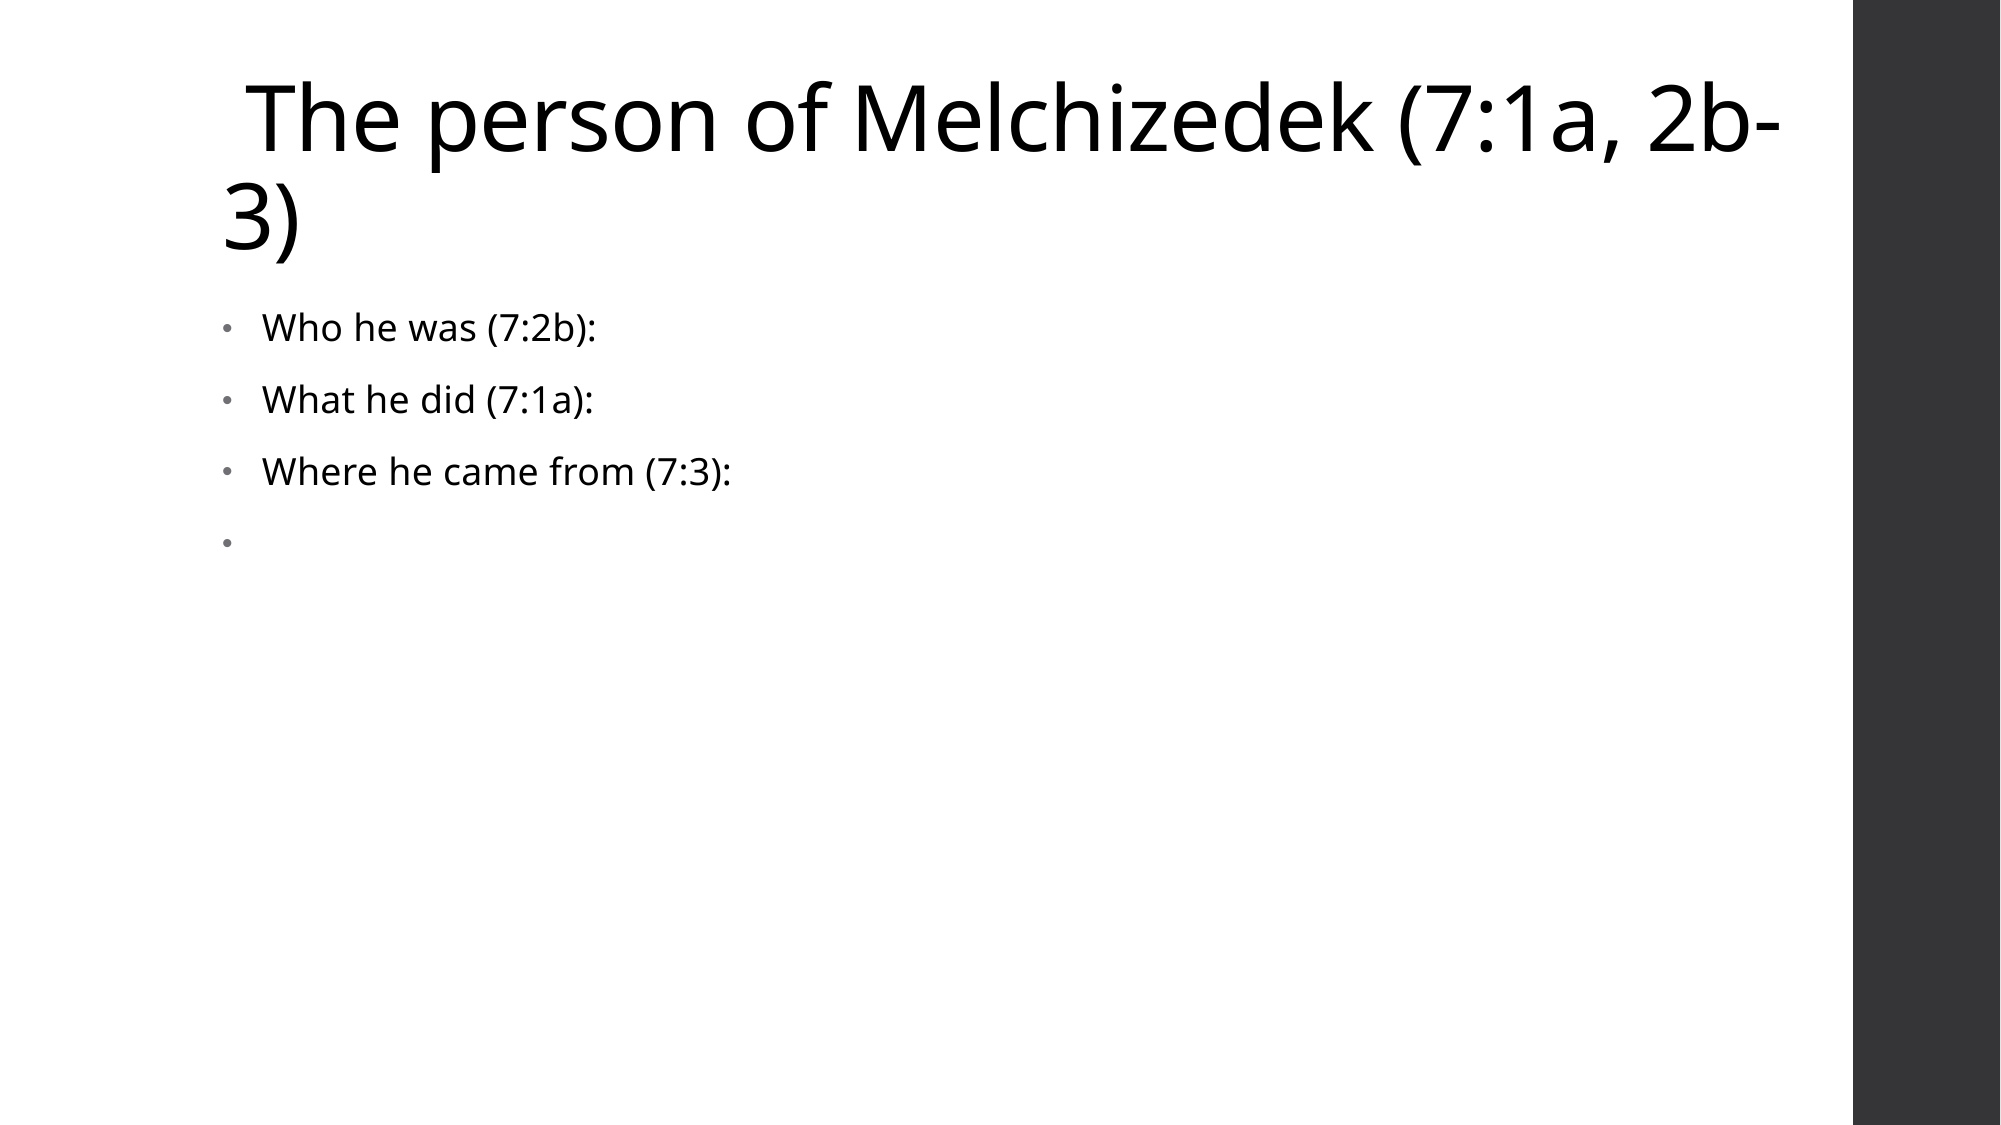

# The person of Melchizedek (7:1a, 2b-3)
 Who he was (7:2b):
 What he did (7:1a):
 Where he came from (7:3):